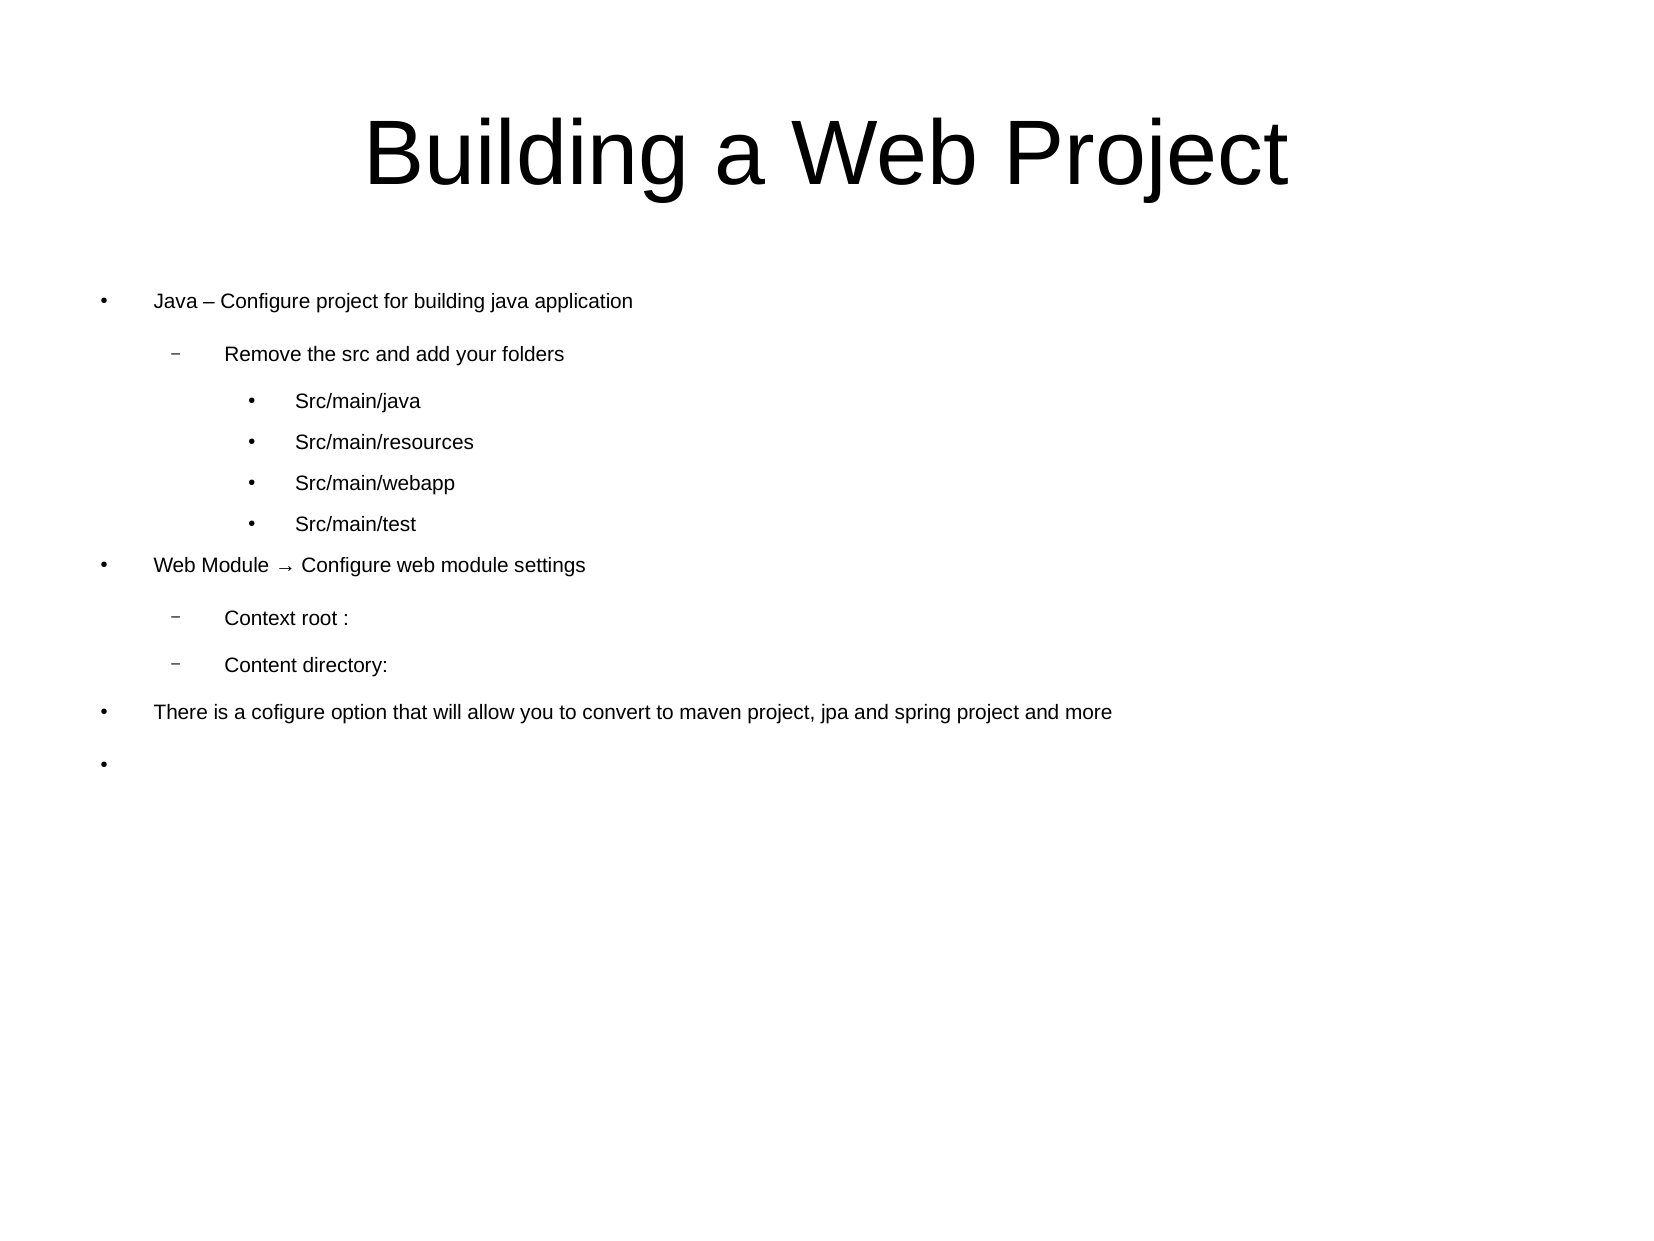

# Building a Web Project
Java – Configure project for building java application
Remove the src and add your folders
Src/main/java
Src/main/resources
Src/main/webapp
Src/main/test
Web Module → Configure web module settings
Context root :
Content directory:
There is a cofigure option that will allow you to convert to maven project, jpa and spring project and more